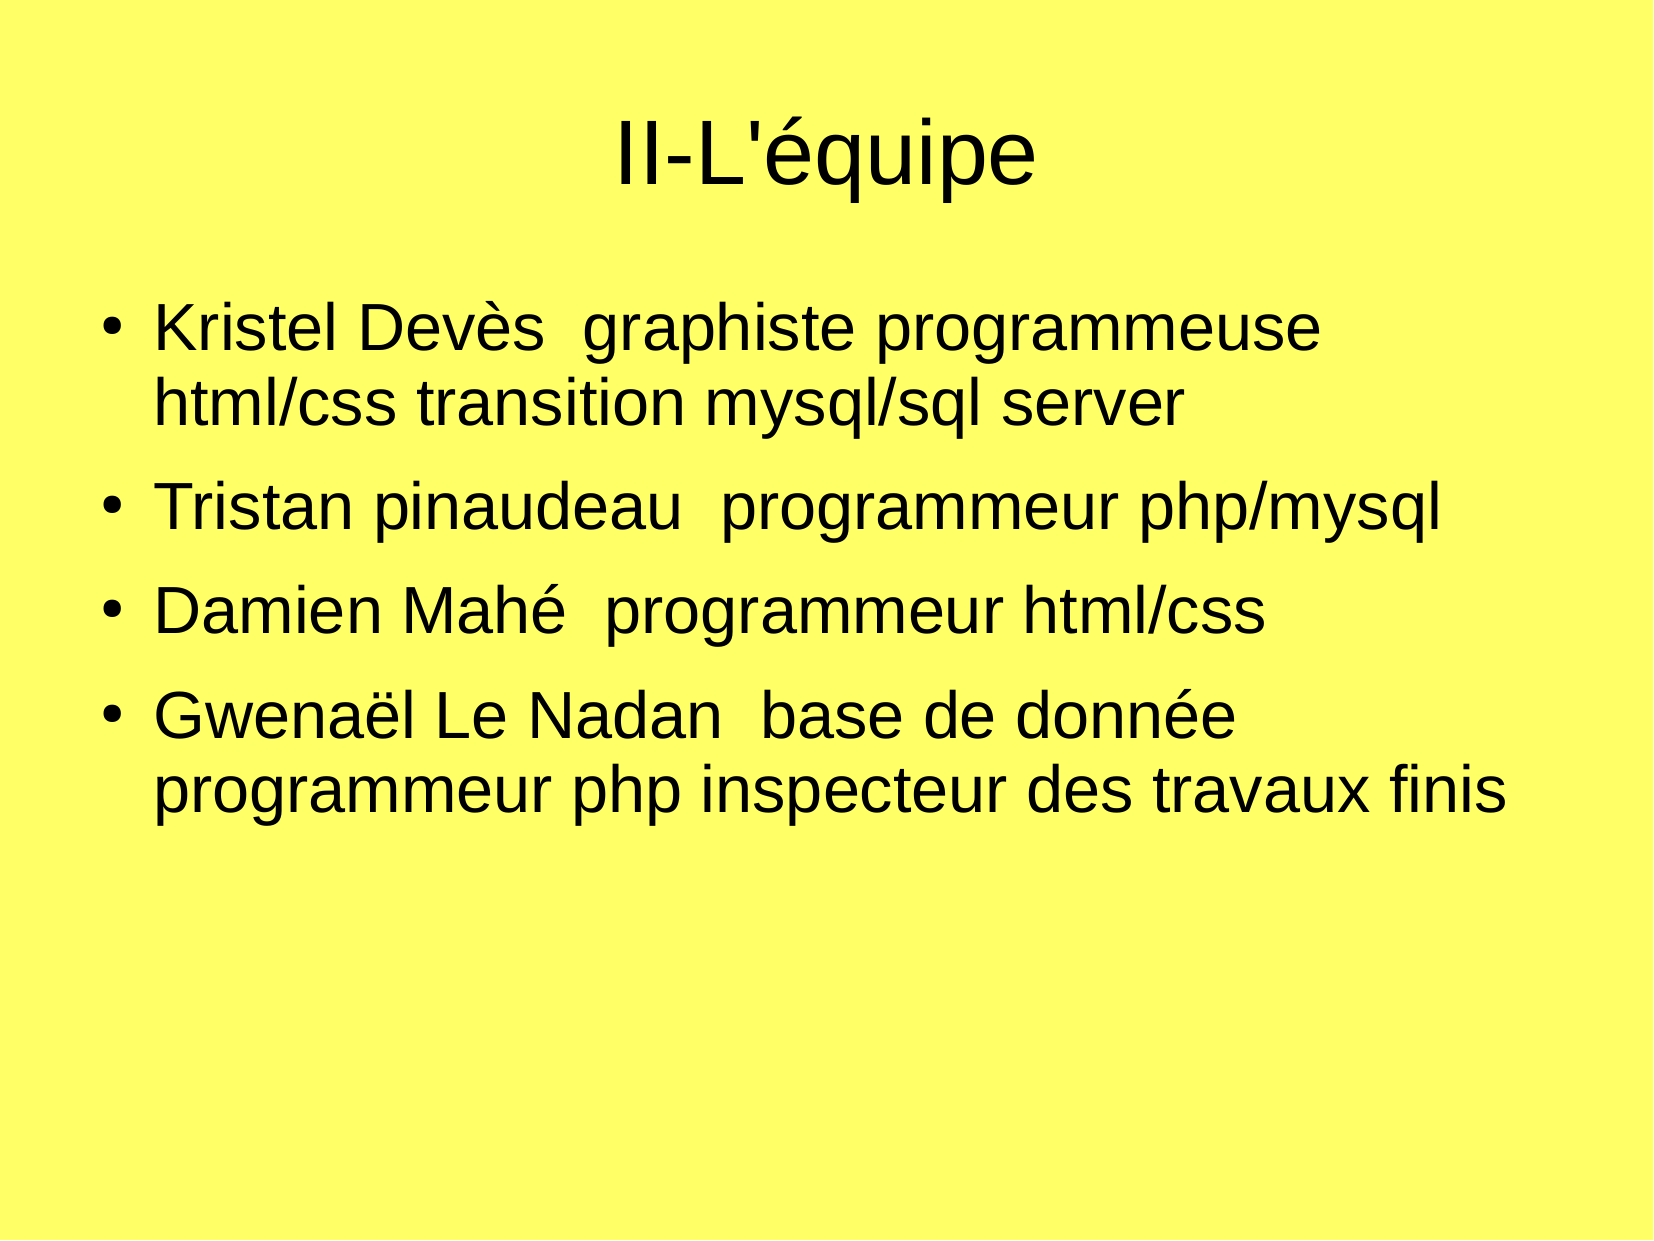

# II-L'équipe
Kristel Devès graphiste programmeuse html/css transition mysql/sql server
Tristan pinaudeau programmeur php/mysql
Damien Mahé programmeur html/css
Gwenaël Le Nadan base de donnée programmeur php inspecteur des travaux finis